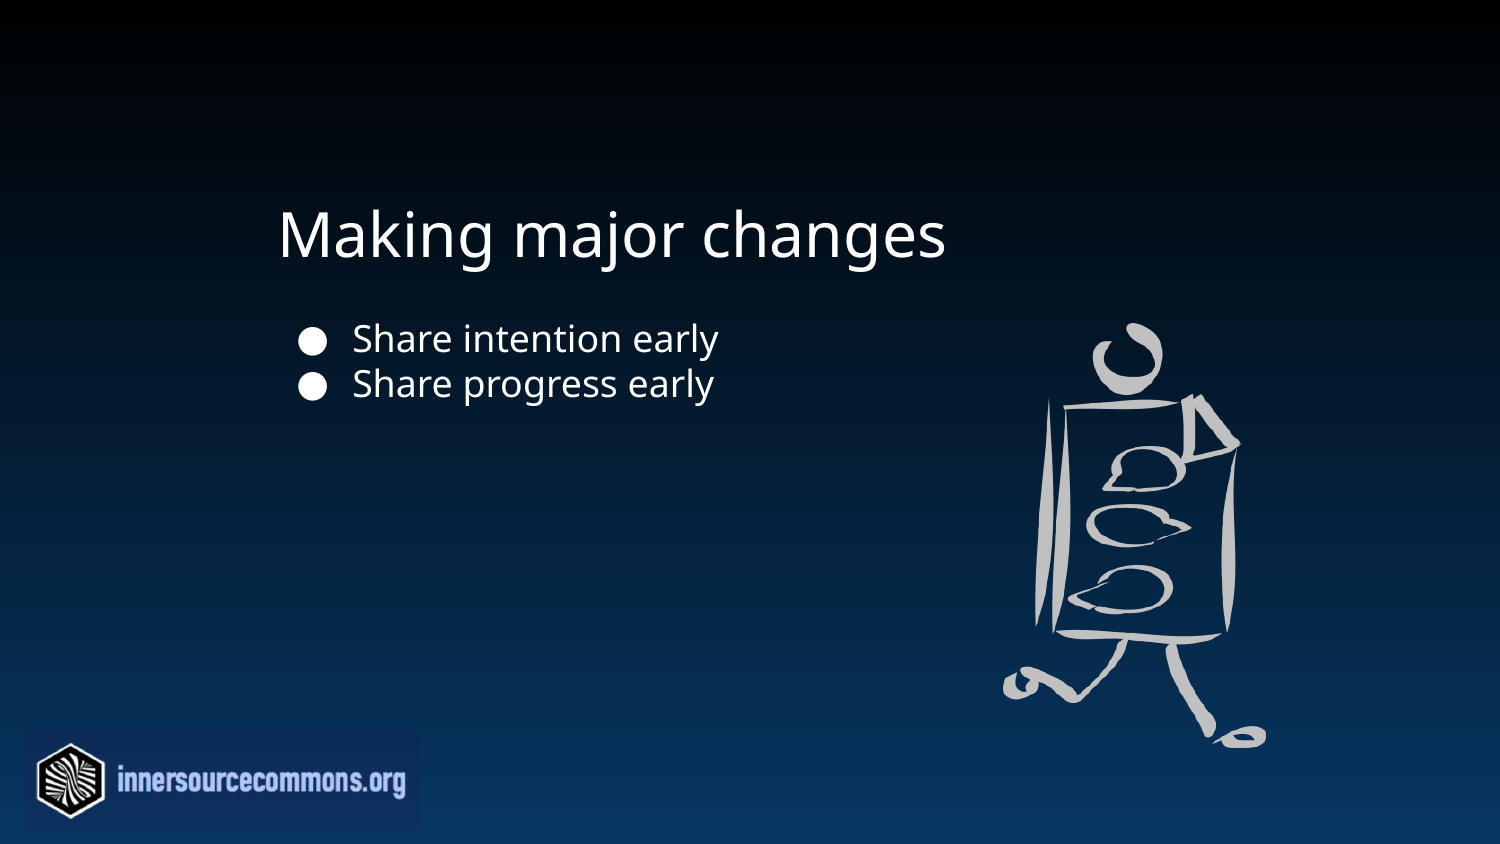

Making major changes
Share intention early
Share progress early